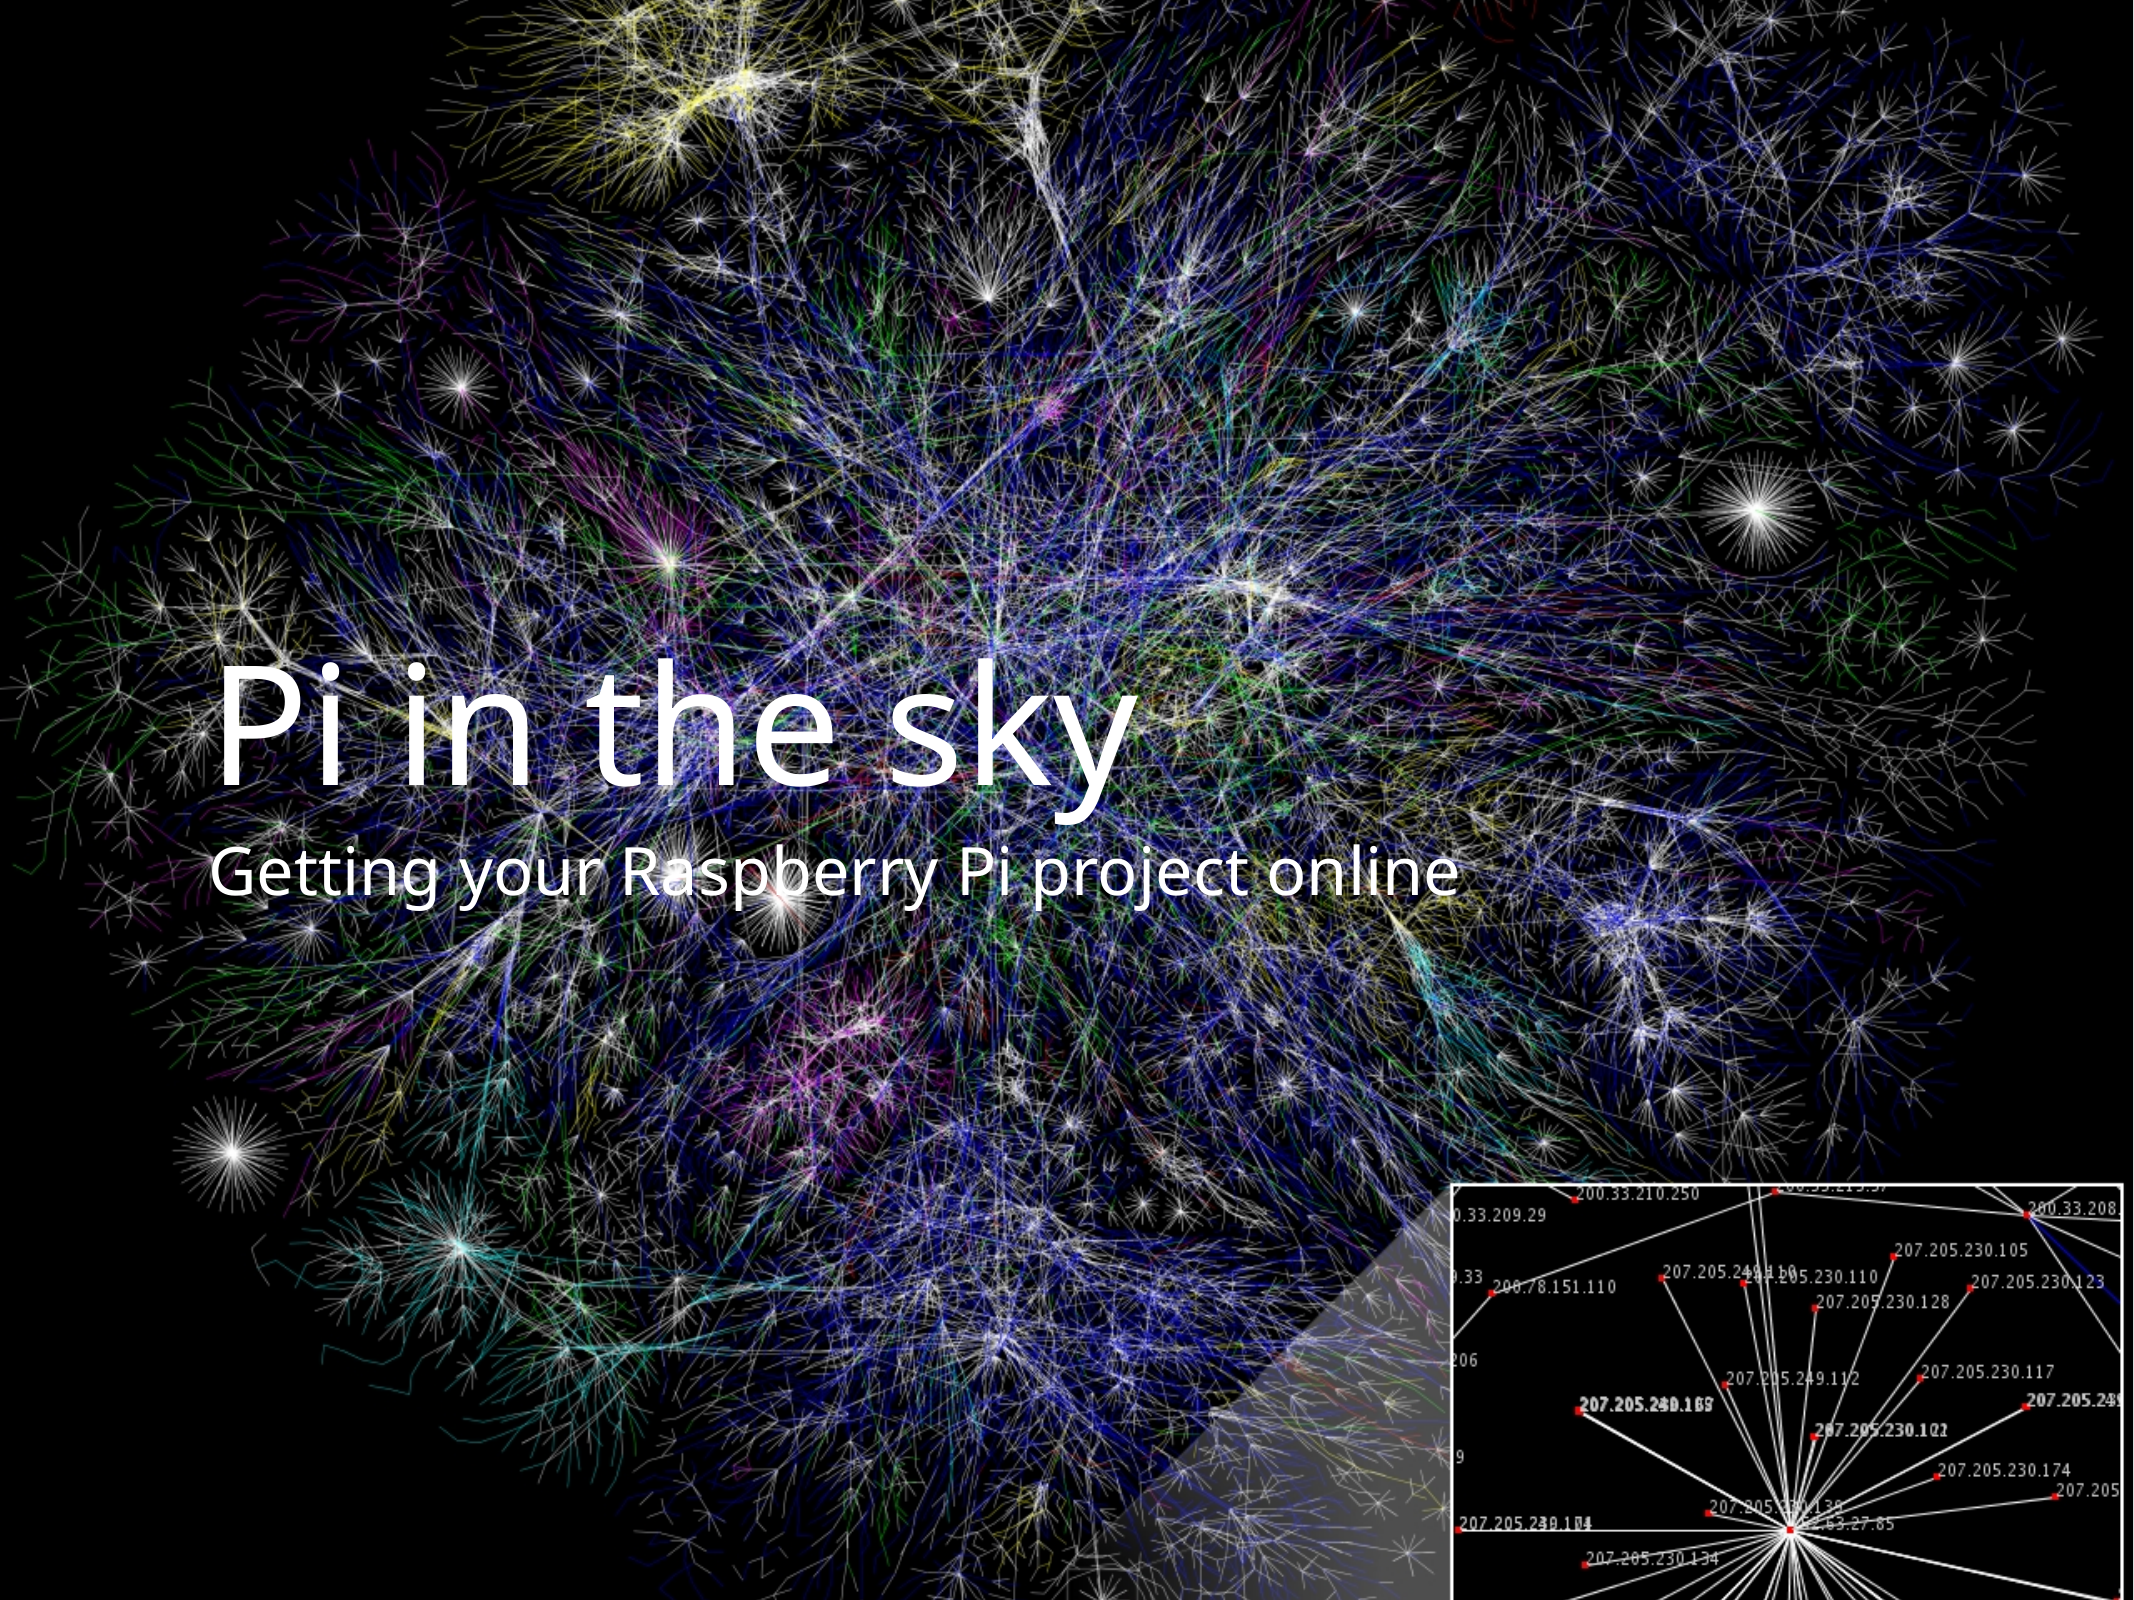

# Pi in the sky
Getting your Raspberry Pi project online